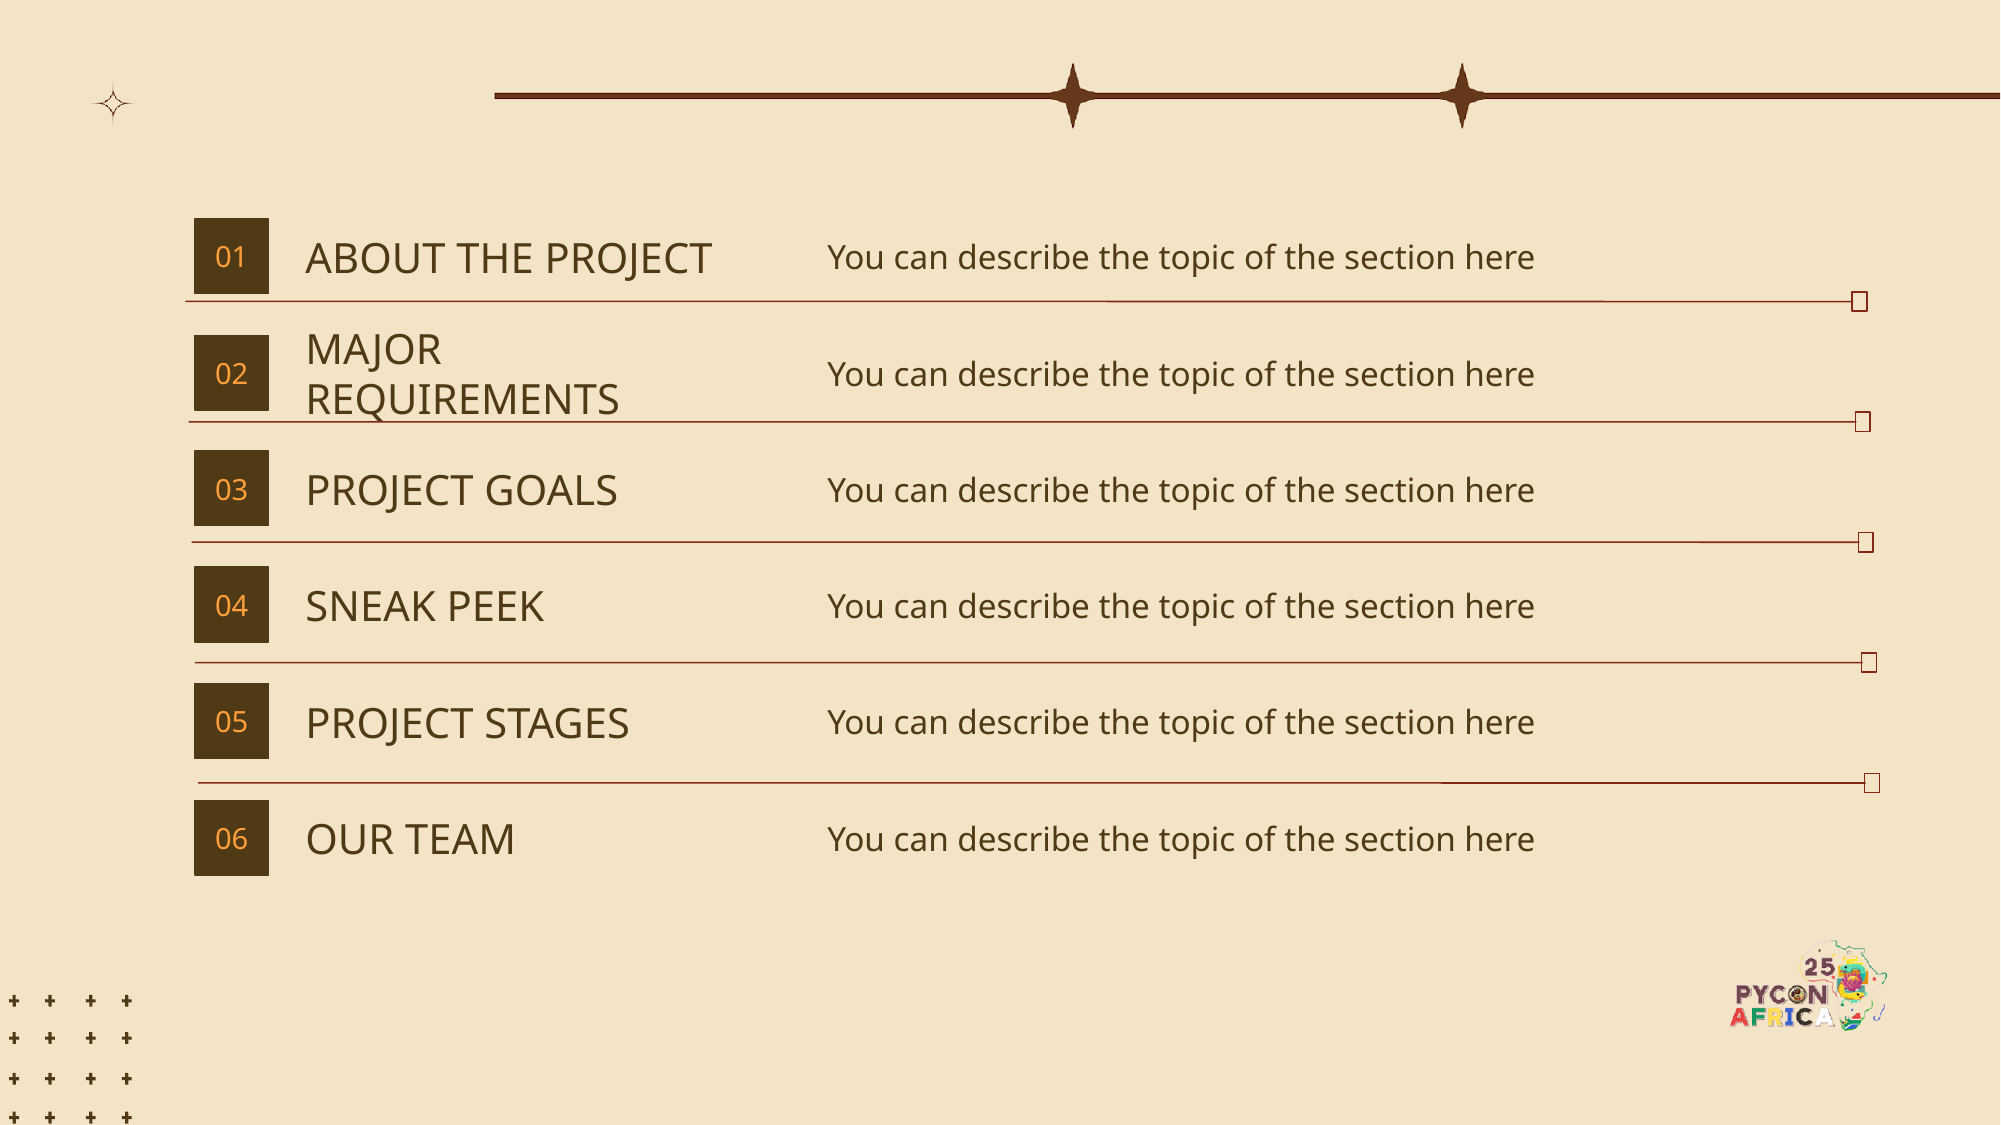

01
ABOUT THE PROJECT
You can describe the topic of the section here
02
MAJOR REQUIREMENTS
You can describe the topic of the section here
03
PROJECT GOALS
You can describe the topic of the section here
04
SNEAK PEEK
You can describe the topic of the section here
05
You can describe the topic of the section here
PROJECT STAGES
06
OUR TEAM
You can describe the topic of the section here